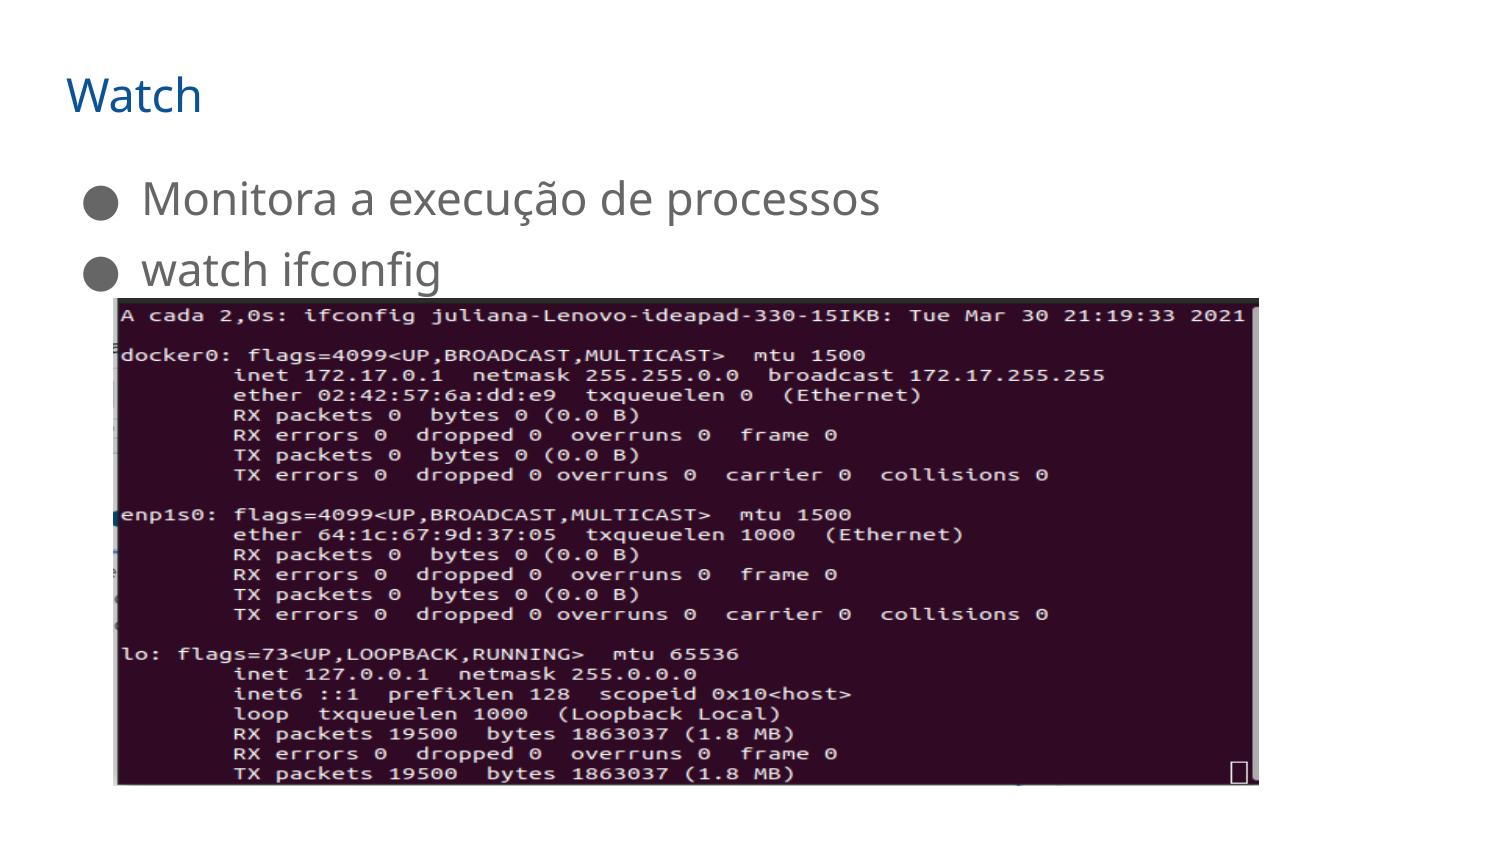

# Watch
Monitora a execução de processos
watch ifconfig